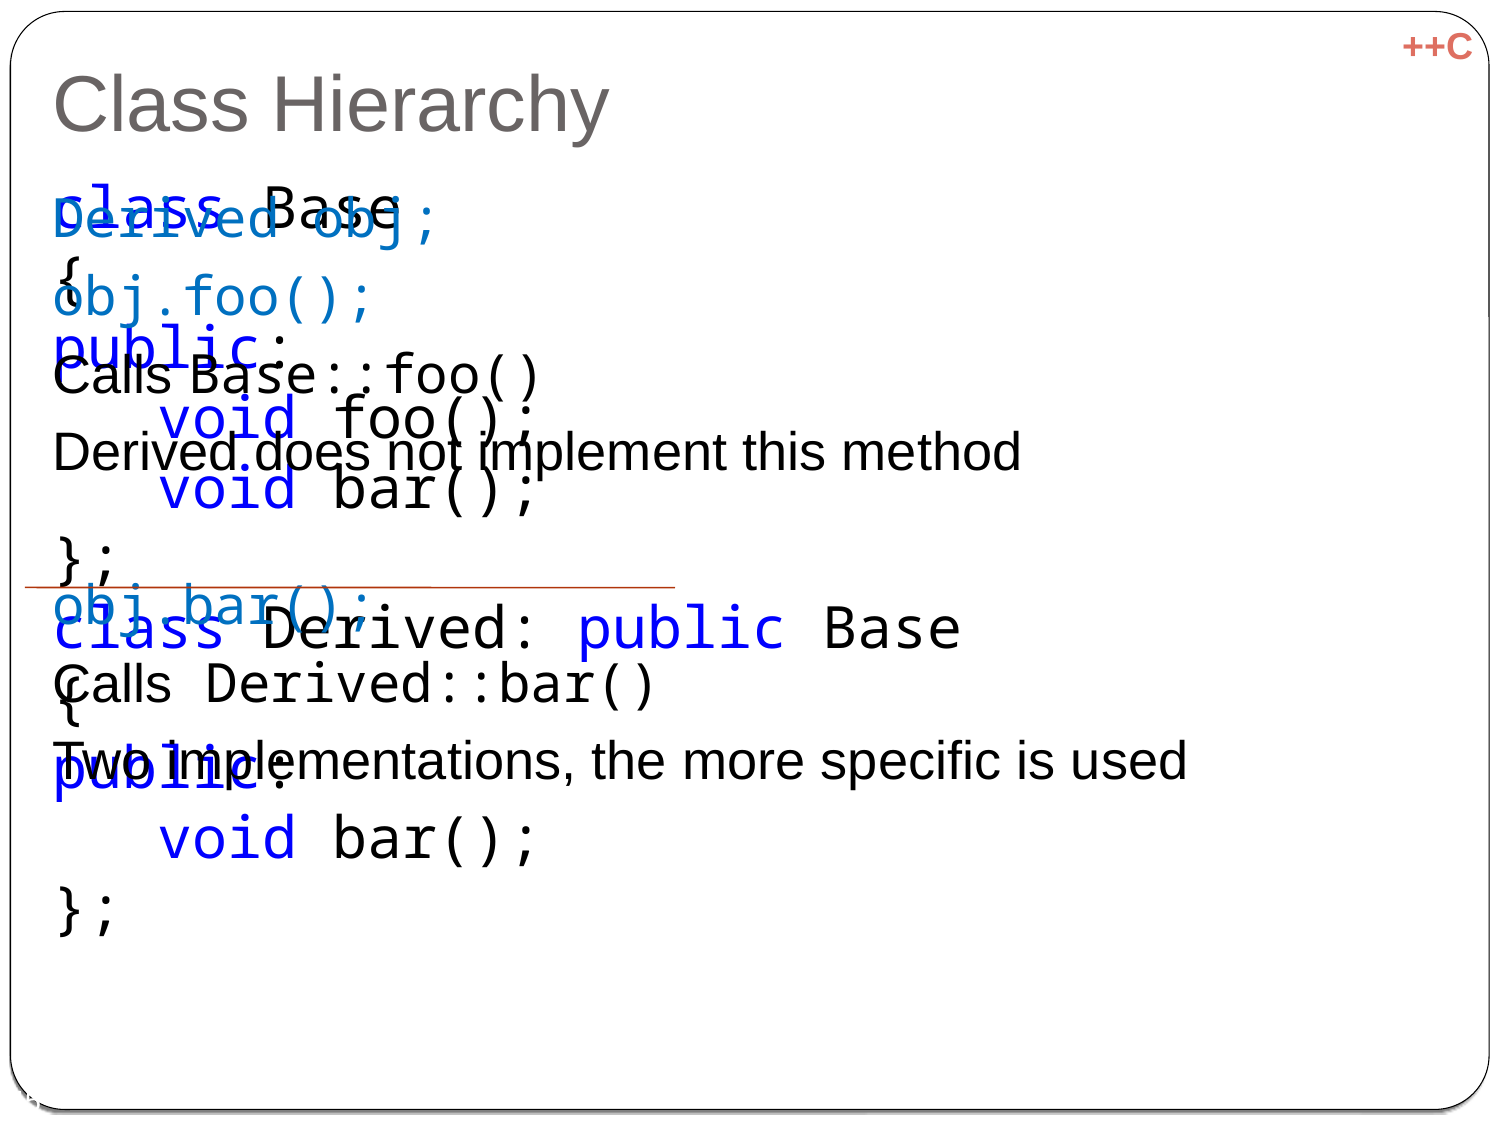

# Class Hierarchy
class Base
{
public:
   void foo();
   void bar();
};
class Derived: public Base
{
public:
   void bar();
};
Derived obj;
obj.foo();
Calls Base::foo()
Derived does not implement this method
obj.bar();
Calls Derived::bar()
Two implementations, the more specific is used